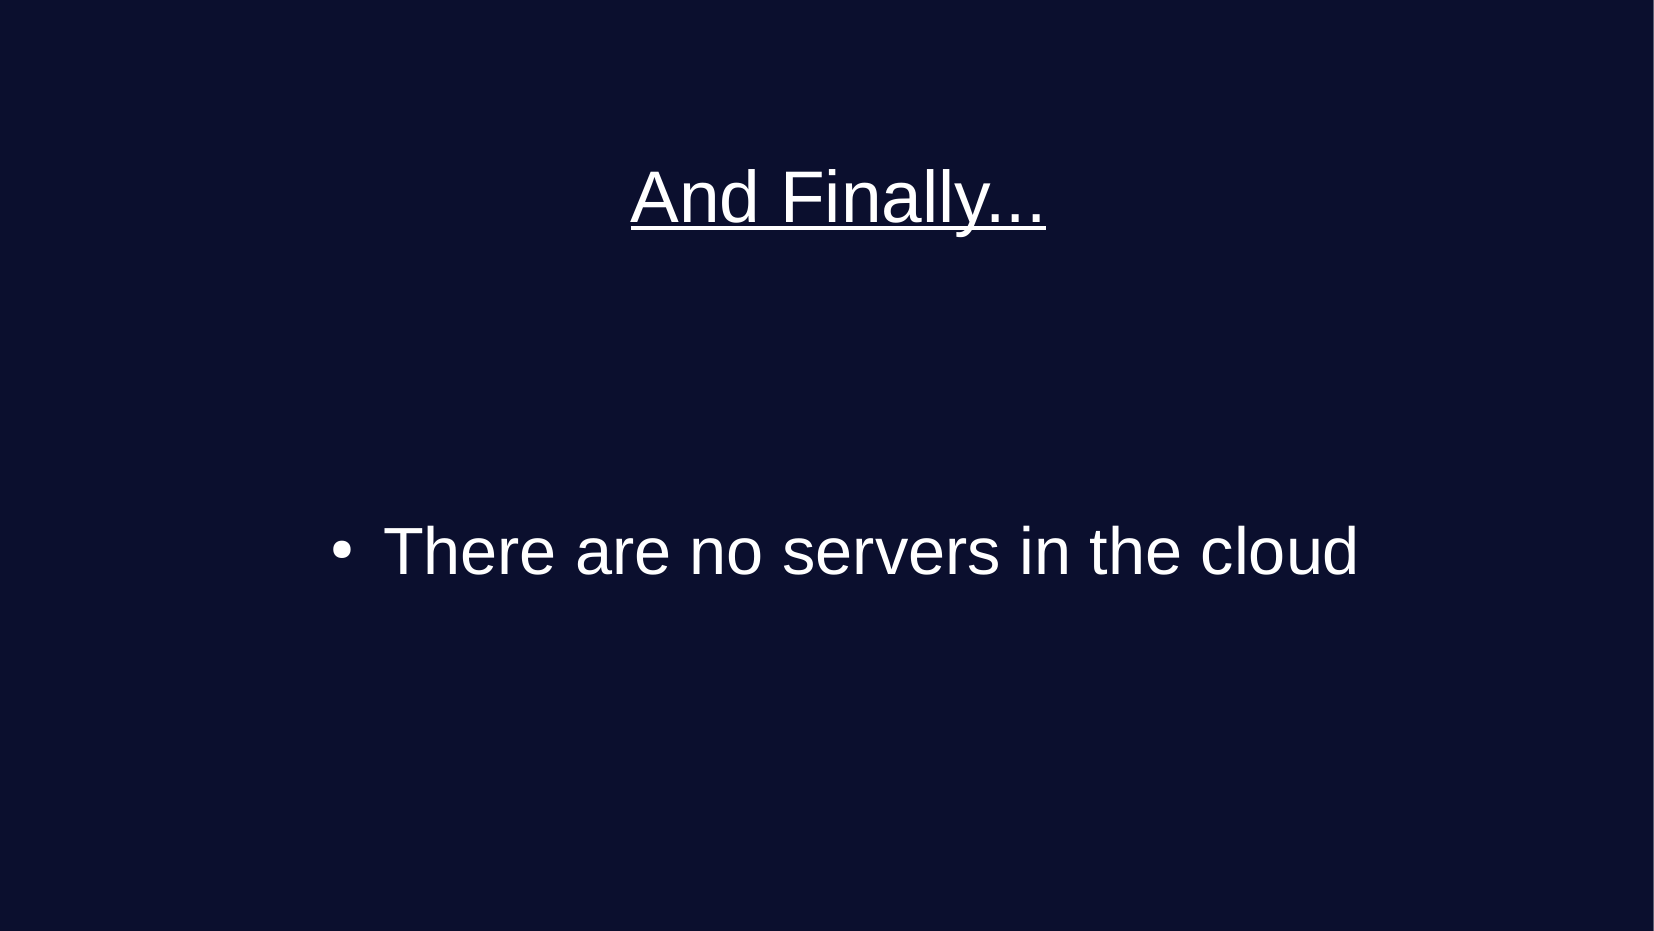

# And Finally...
There are no servers in the cloud